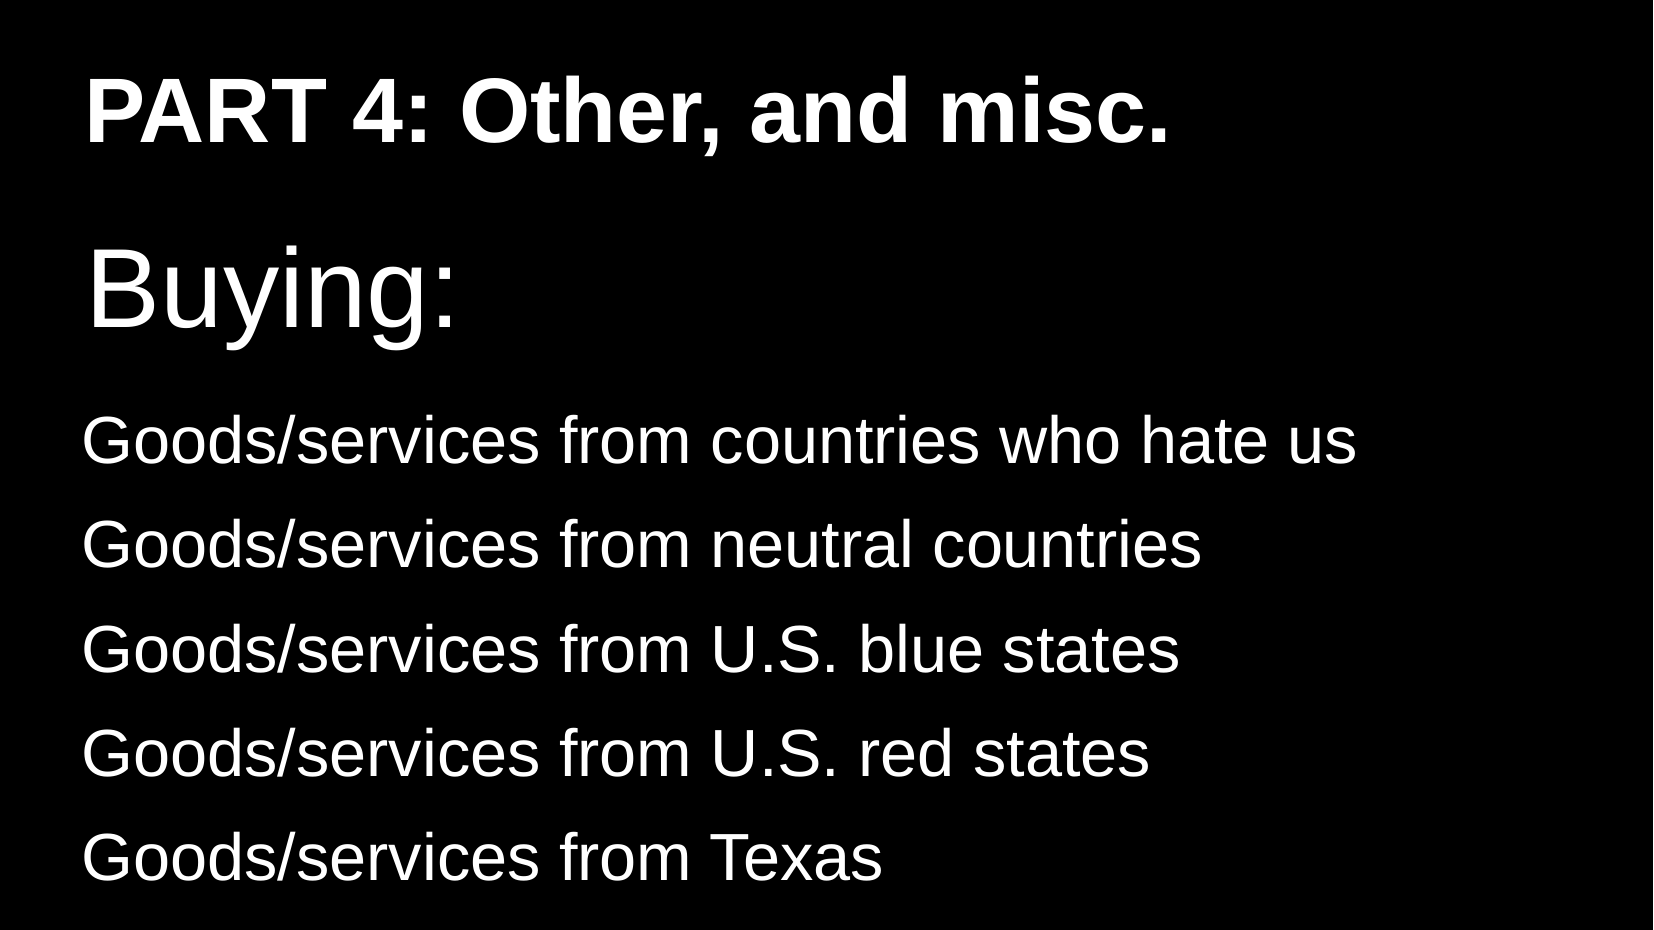

# PART 4: Other, and misc.
Buying:
Goods/services from countries who hate us
Goods/services from neutral countries
Goods/services from U.S. blue states
Goods/services from U.S. red states
Goods/services from Texas